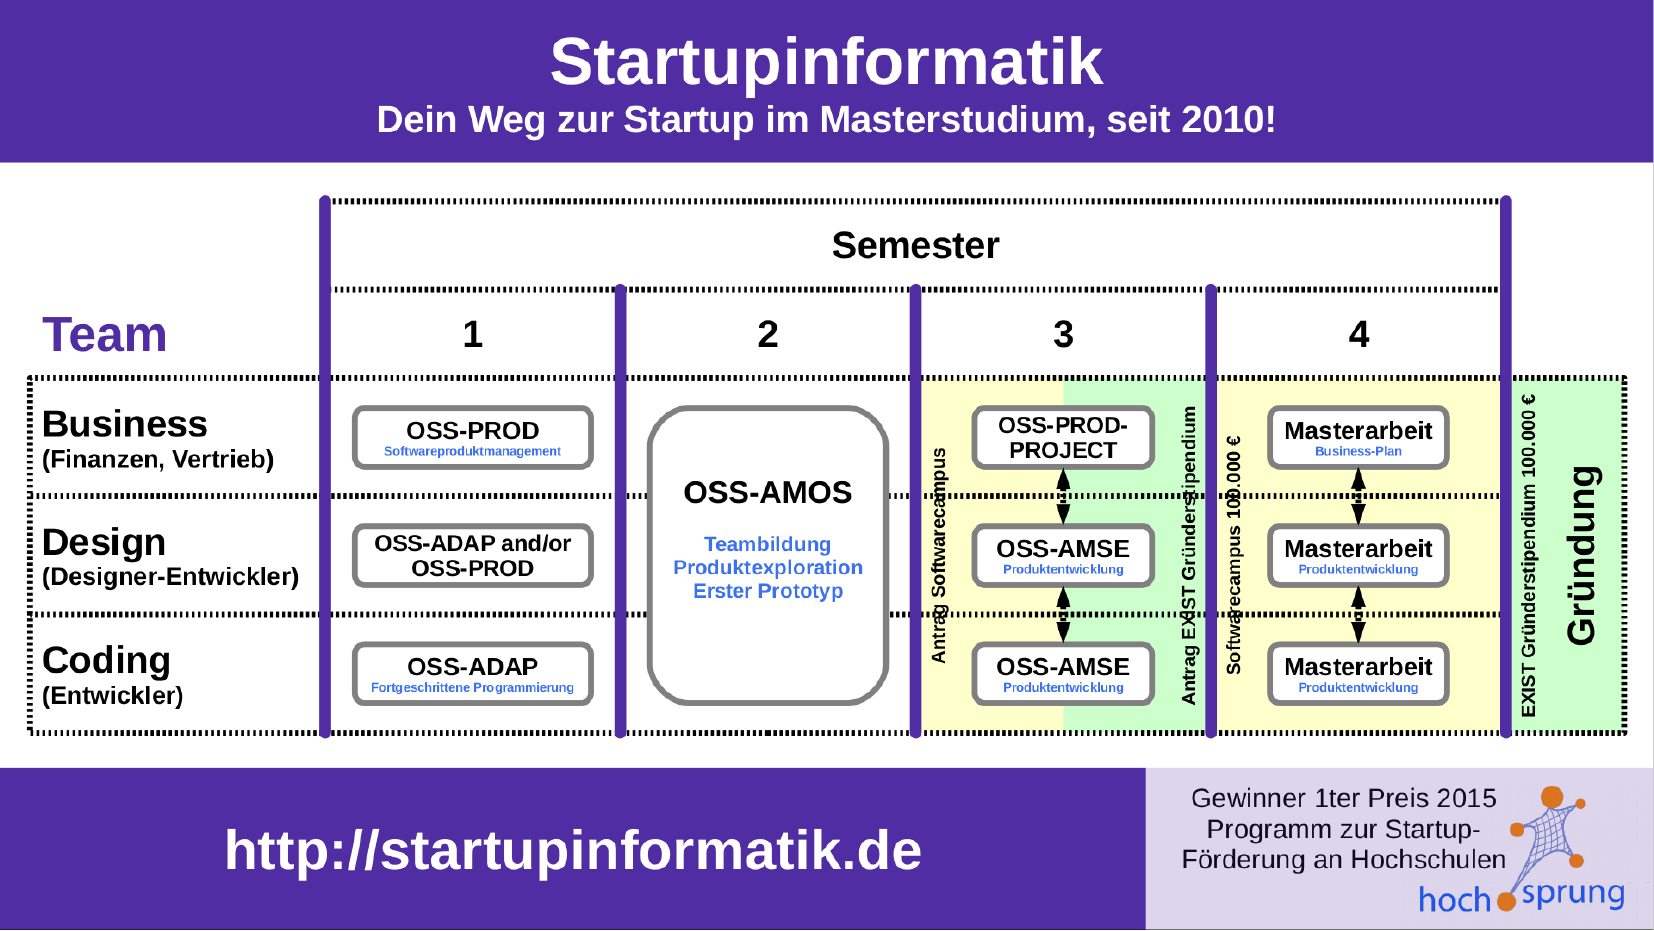

Software Product Management
© 2019 Dirk Riehle - Some Rights Reserved
8